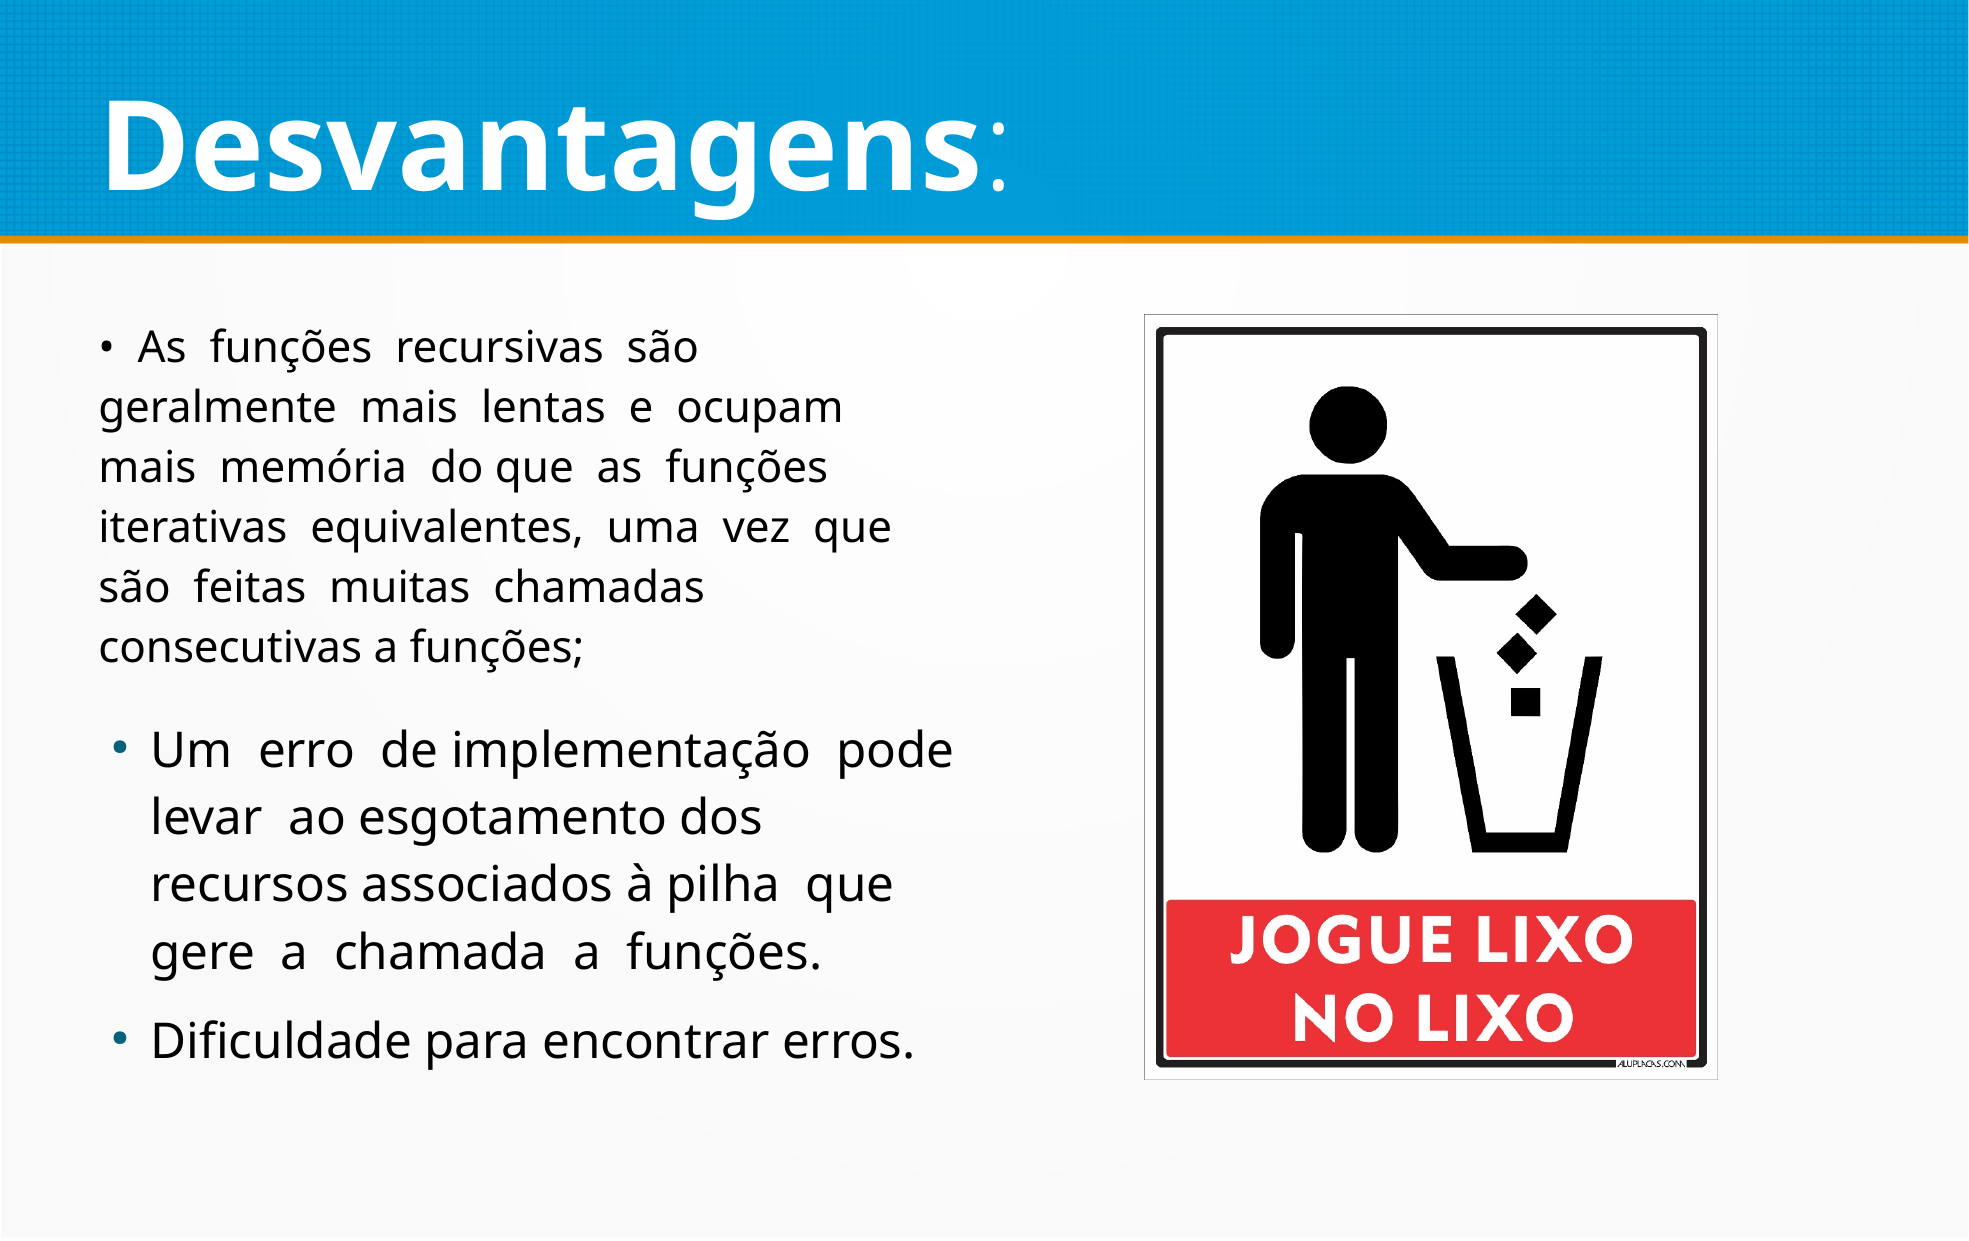

# Desvantagens:
• As funções recursivas são geralmente mais lentas e ocupam mais memória do que as funções iterativas equivalentes, uma vez que são feitas muitas chamadas consecutivas a funções;
Um erro de implementação pode levar ao esgotamento dos recursos associados à pilha que gere a chamada a funções.
Dificuldade para encontrar erros.